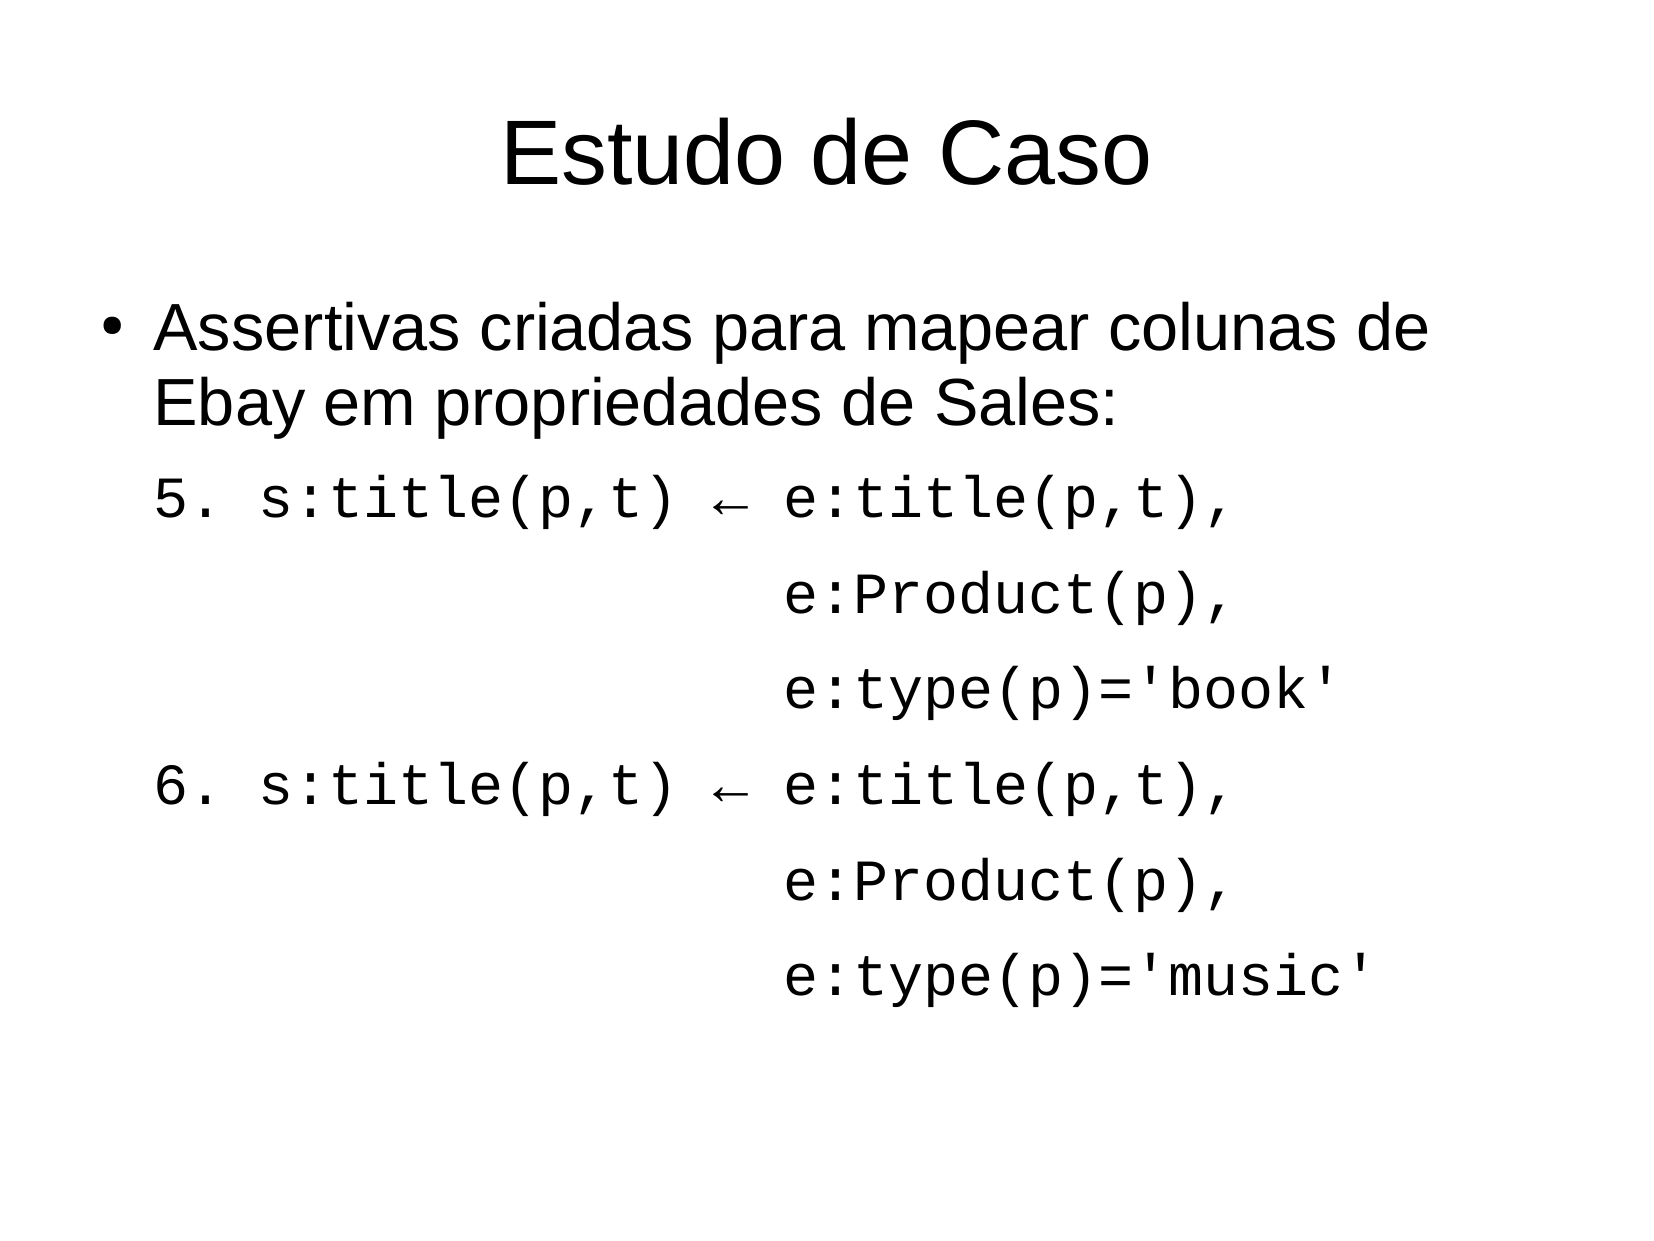

# Estudo de Caso
Assertivas criadas para mapear colunas de Ebay em propriedades de Sales:
5. s:title(p,t) ← e:title(p,t),
 e:Product(p),
 e:type(p)='book'
6. s:title(p,t) ← e:title(p,t),
 e:Product(p),
 e:type(p)='music'